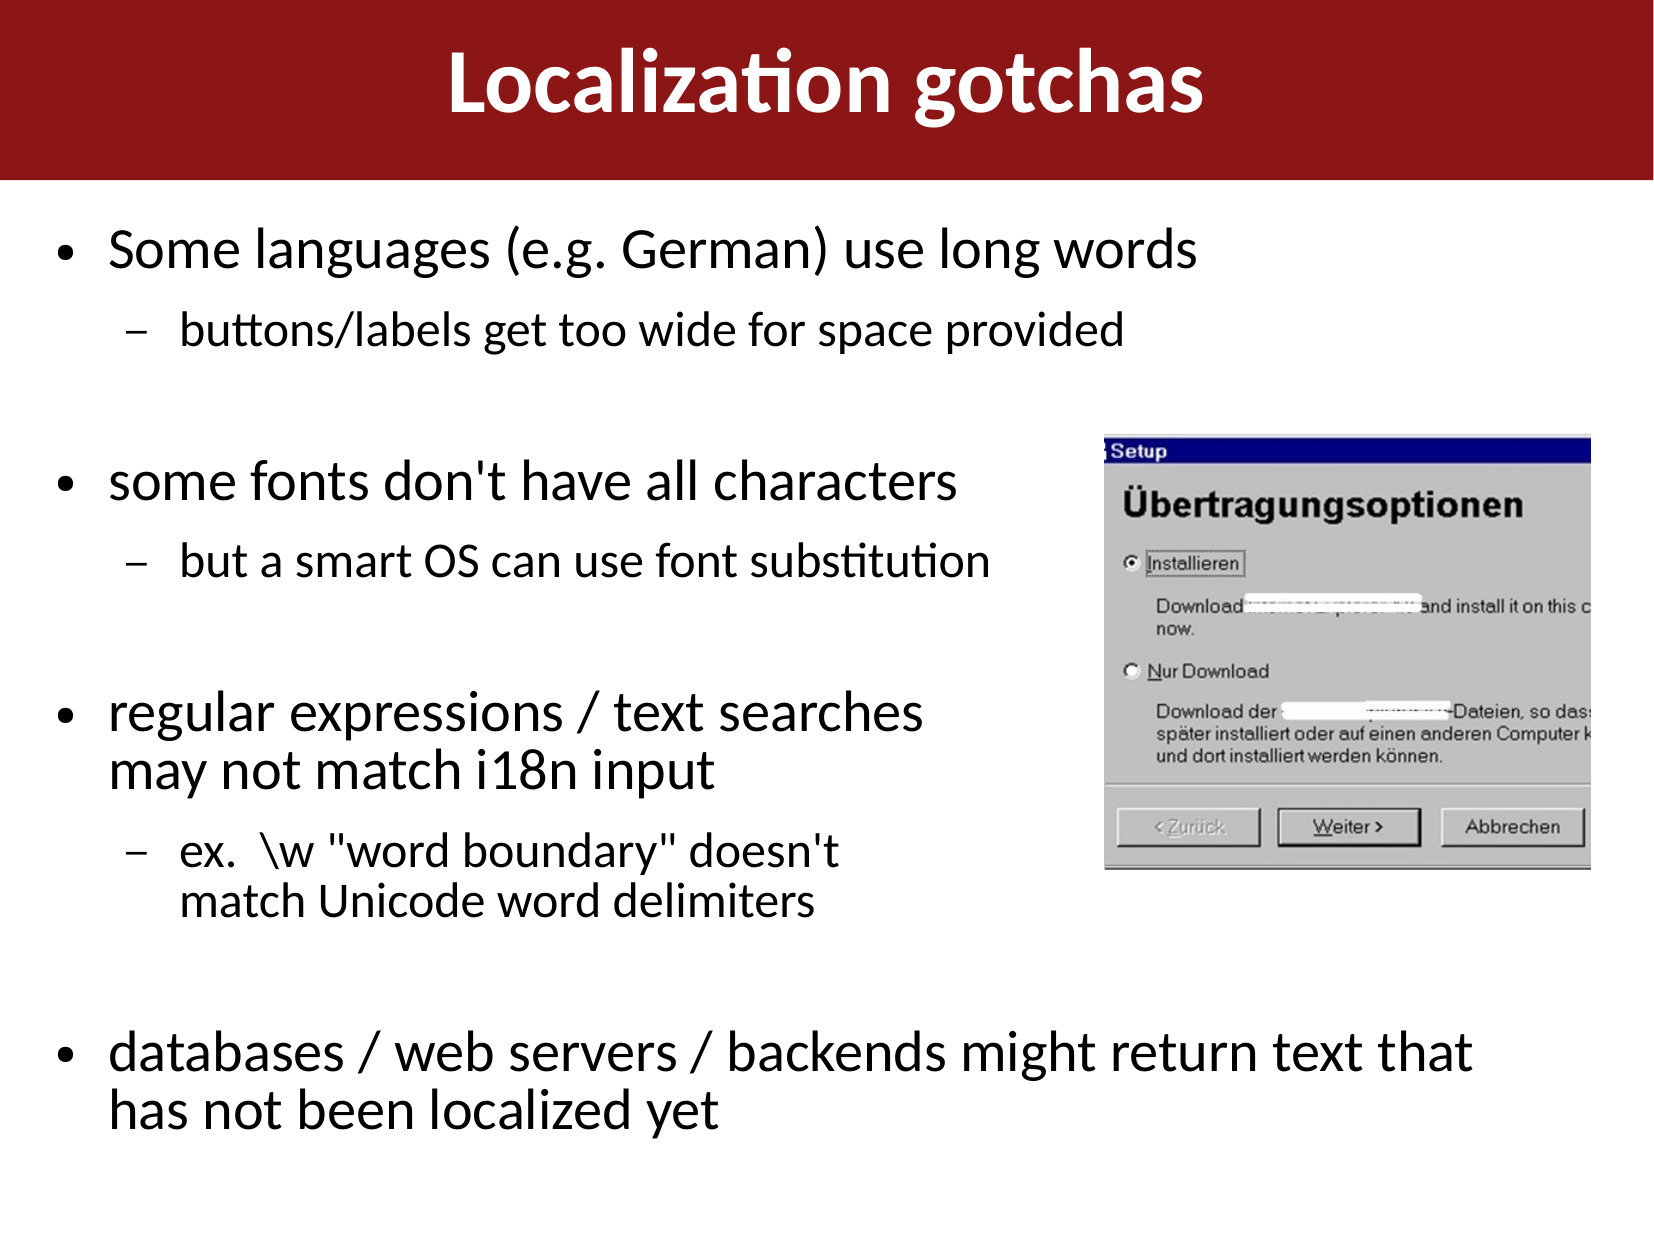

# Localization gotchas
Some languages (e.g. German) use long words
buttons/labels get too wide for space provided
some fonts don't have all characters
but a smart OS can use font substitution
regular expressions / text searches
may not match i18n input
ex. \w "word boundary" doesn't
match Unicode word delimiters
databases / web servers / backends might return text that
has not been localized yet